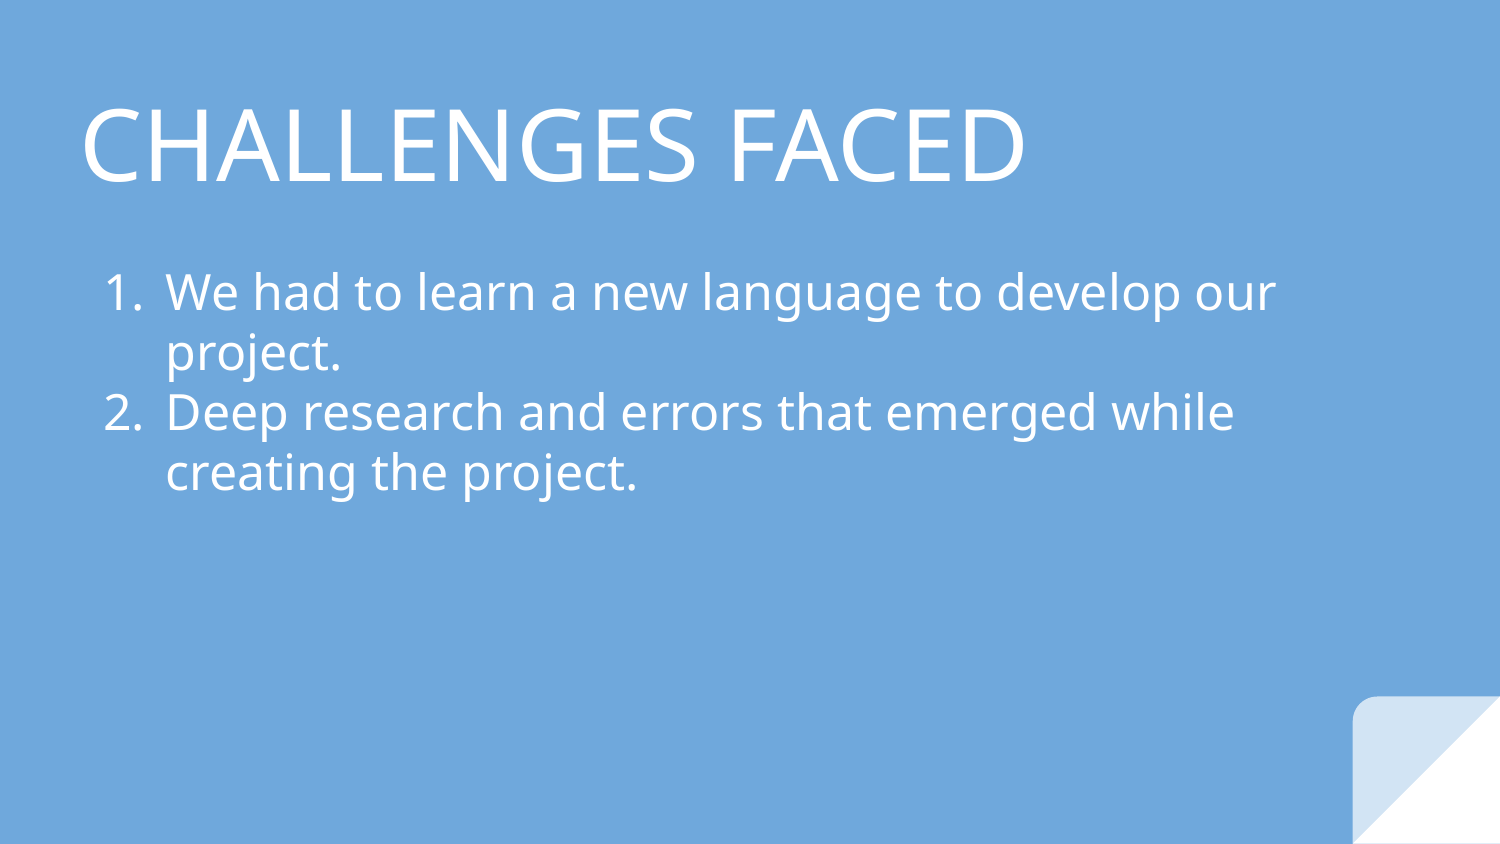

# CHALLENGES FACED
We had to learn a new language to develop our project.
Deep research and errors that emerged while creating the project.